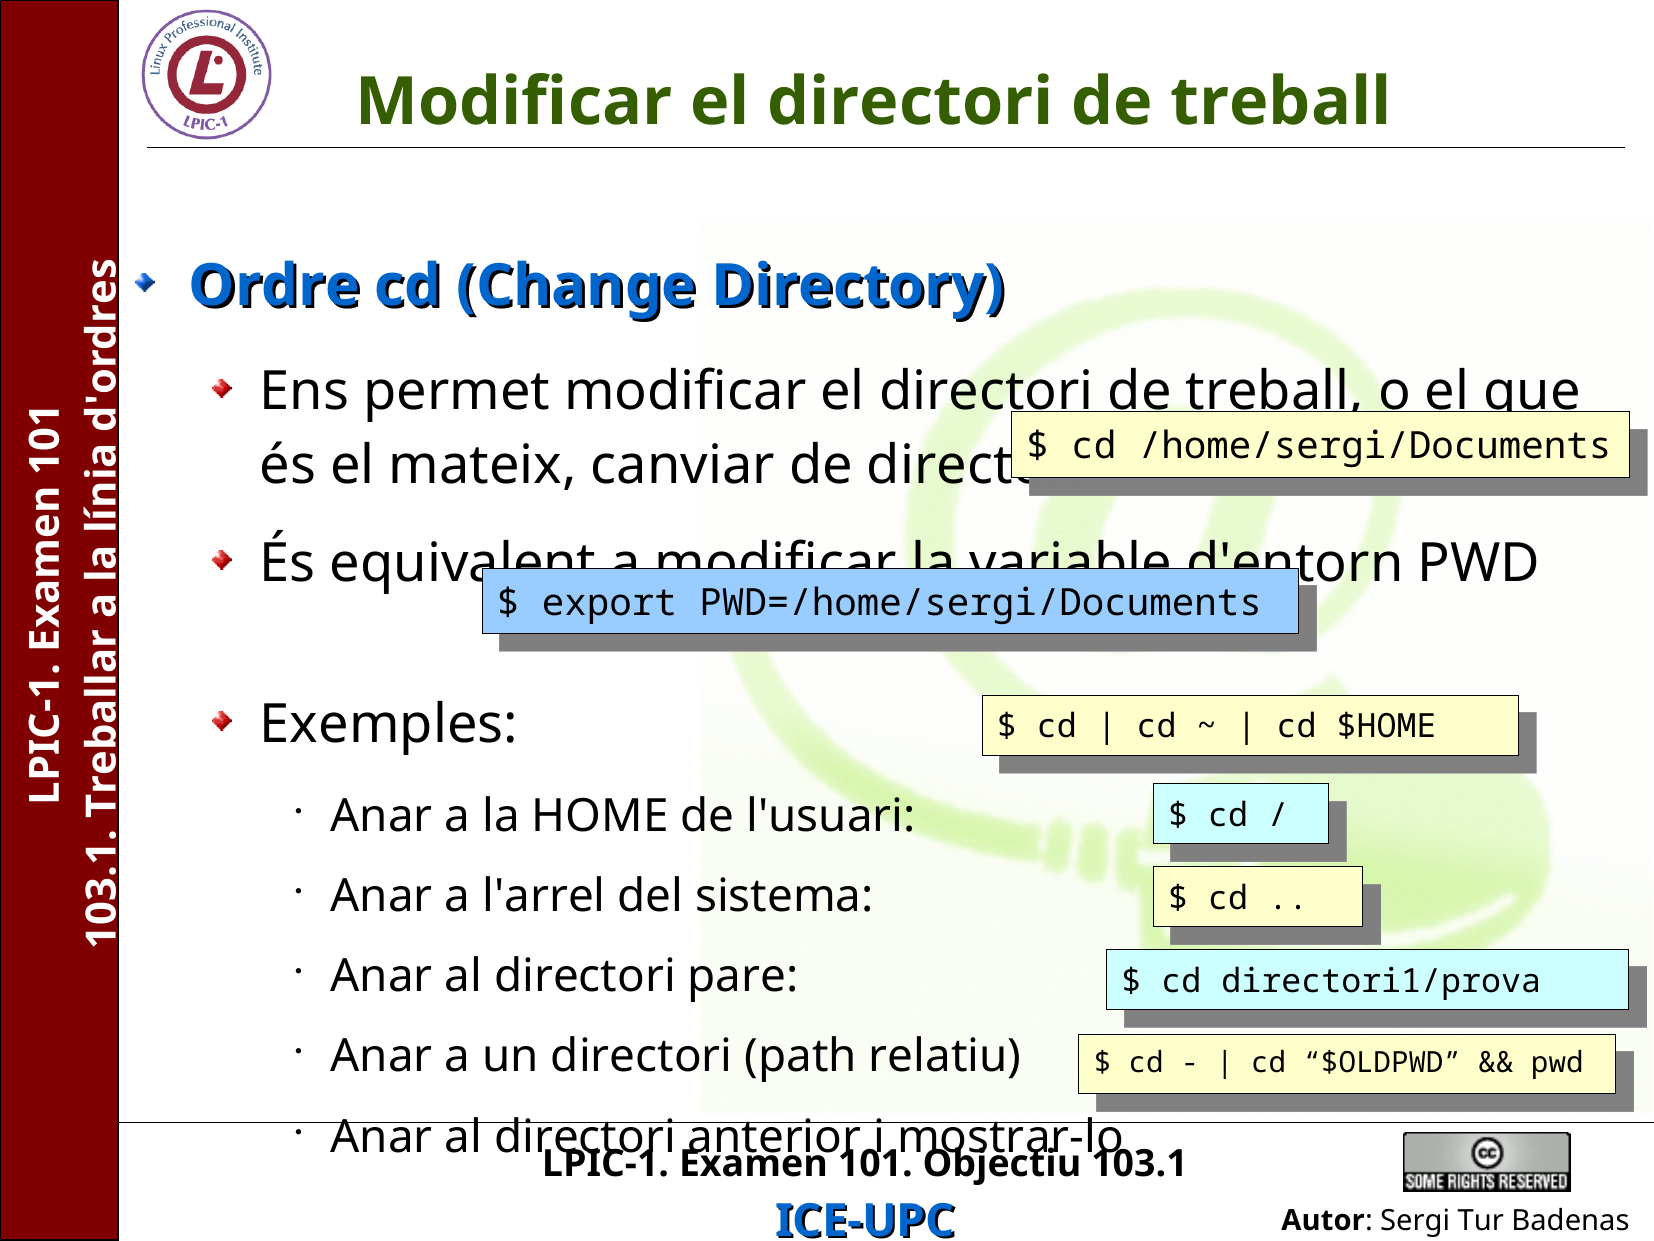

# Modificar el directori de treball
Ordre cd (Change Directory)
Ens permet modificar el directori de treball, o el que és el mateix, canviar de directori
És equivalent a modificar la variable d'entorn PWD
Exemples:
Anar a la HOME de l'usuari:
Anar a l'arrel del sistema:
Anar al directori pare:
Anar a un directori (path relatiu)
Anar al directori anterior i mostrar-lo
$ cd /home/sergi/Documents
$ export PWD=/home/sergi/Documents
$ cd | cd ~ | cd $HOME
$ cd /
$ cd ..
$ cd directori1/prova
$ cd - | cd “$OLDPWD” && pwd